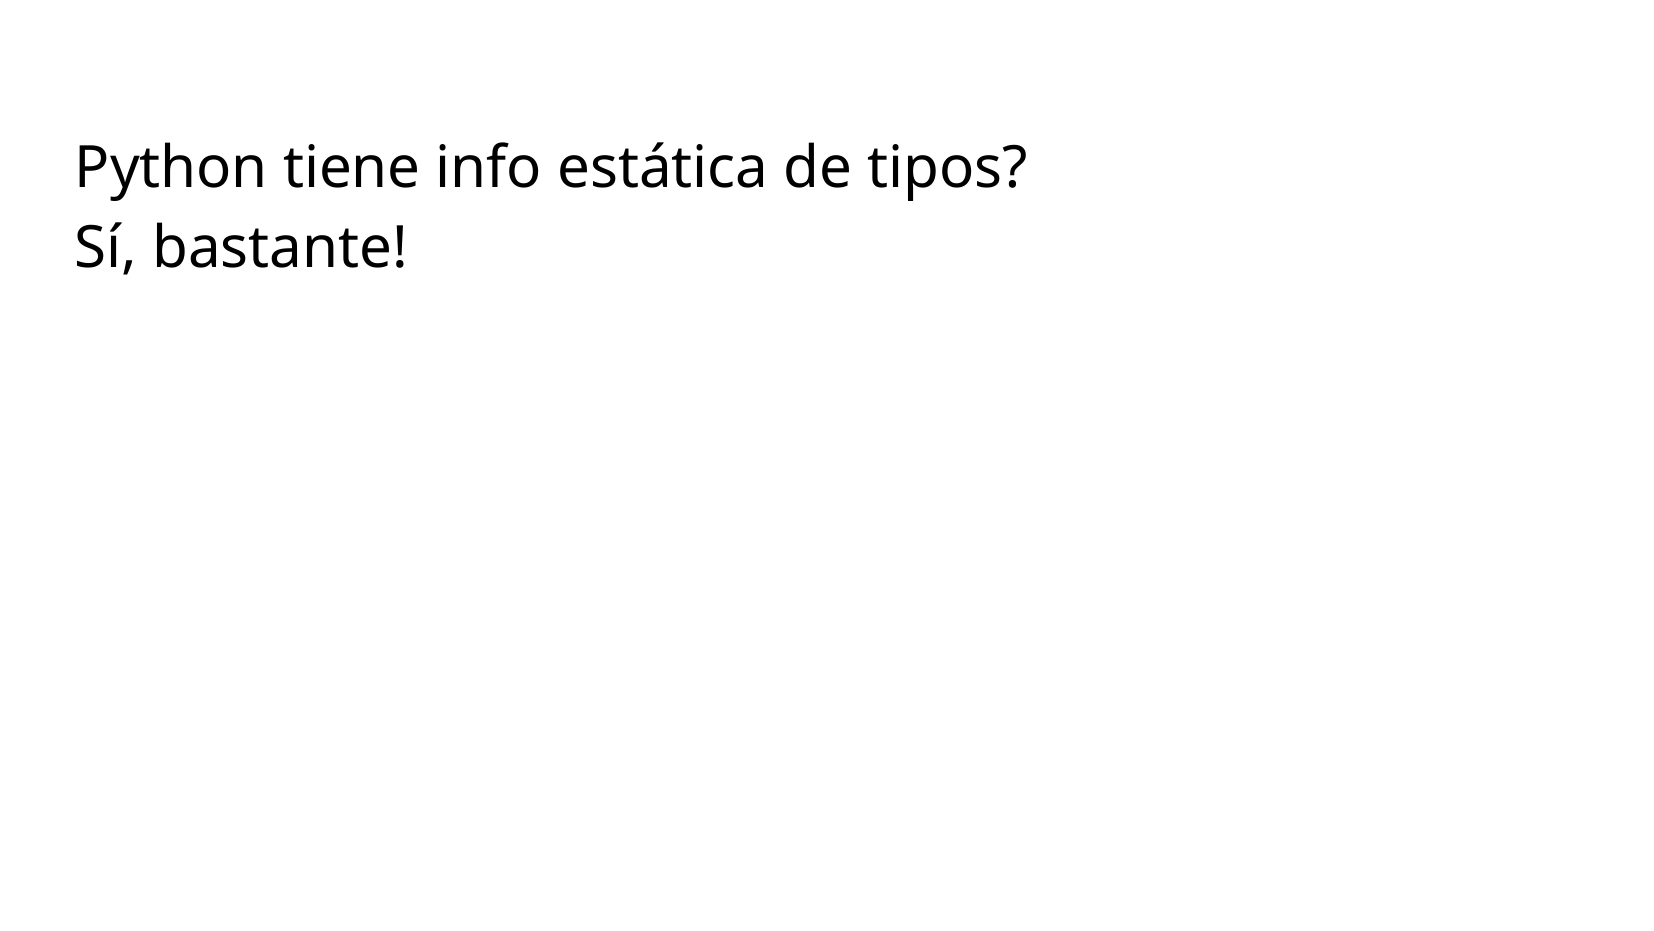

Python tiene info estática de tipos?
Sí, bastante!